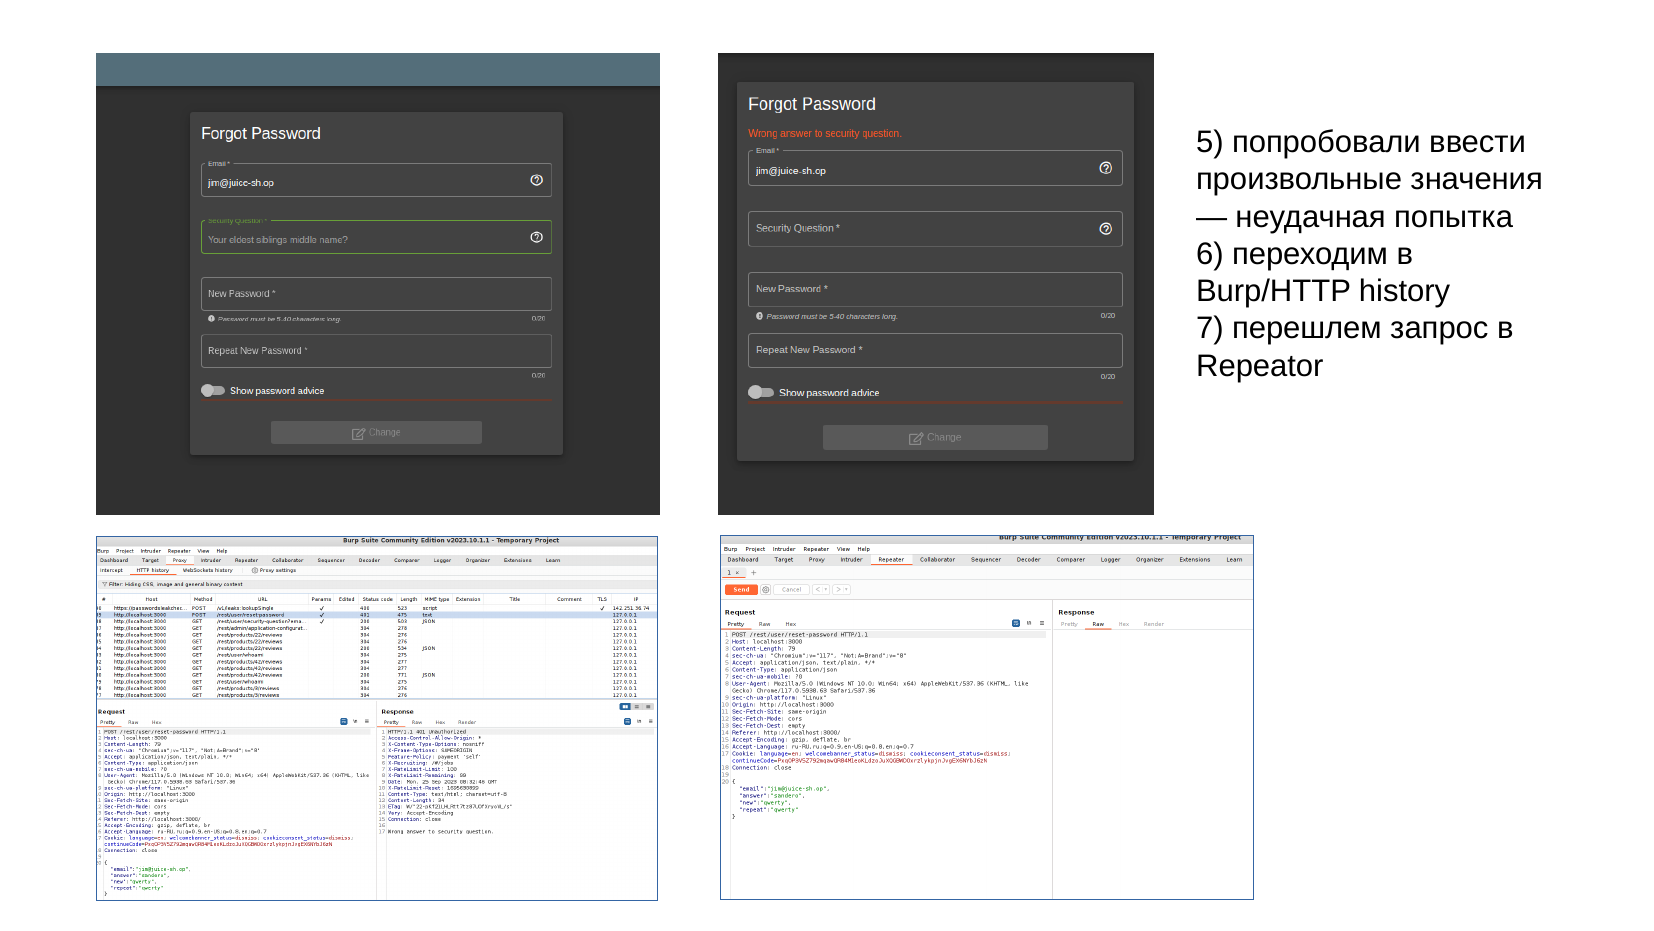

5) попробовали ввести произвольные значения — неудачная попытка
6) переходим в Burp/HTTP history
7) перешлем запрос в Repeator